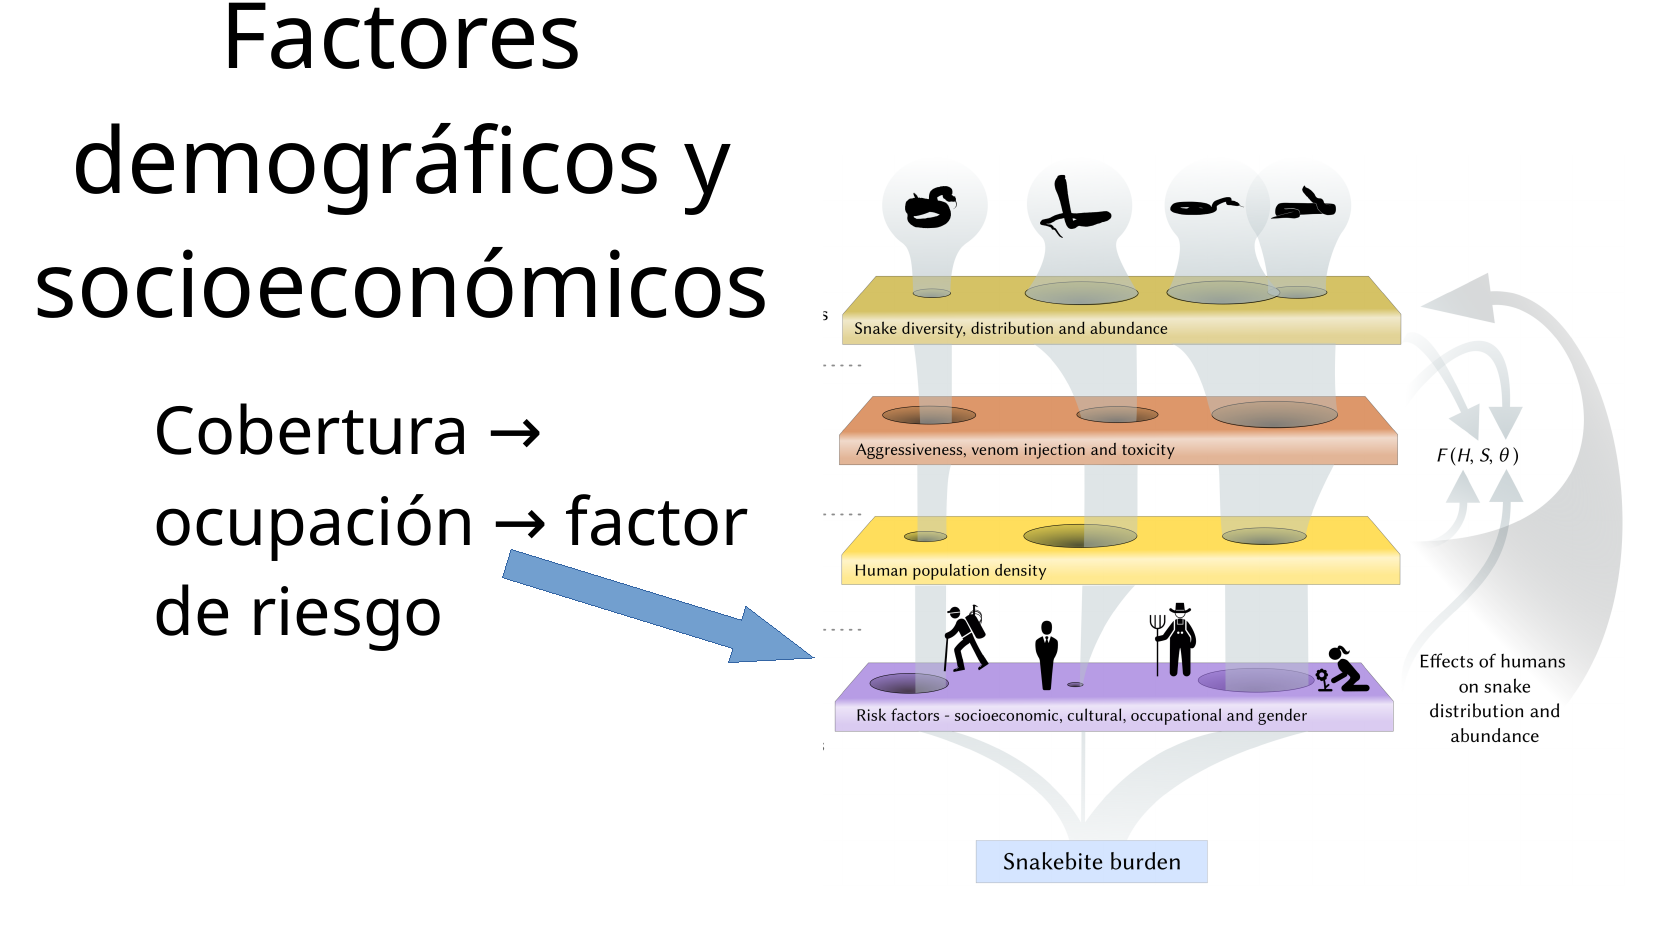

# Factores demográficos y socioeconómicos
Cobertura → ocupación → factor de riesgo